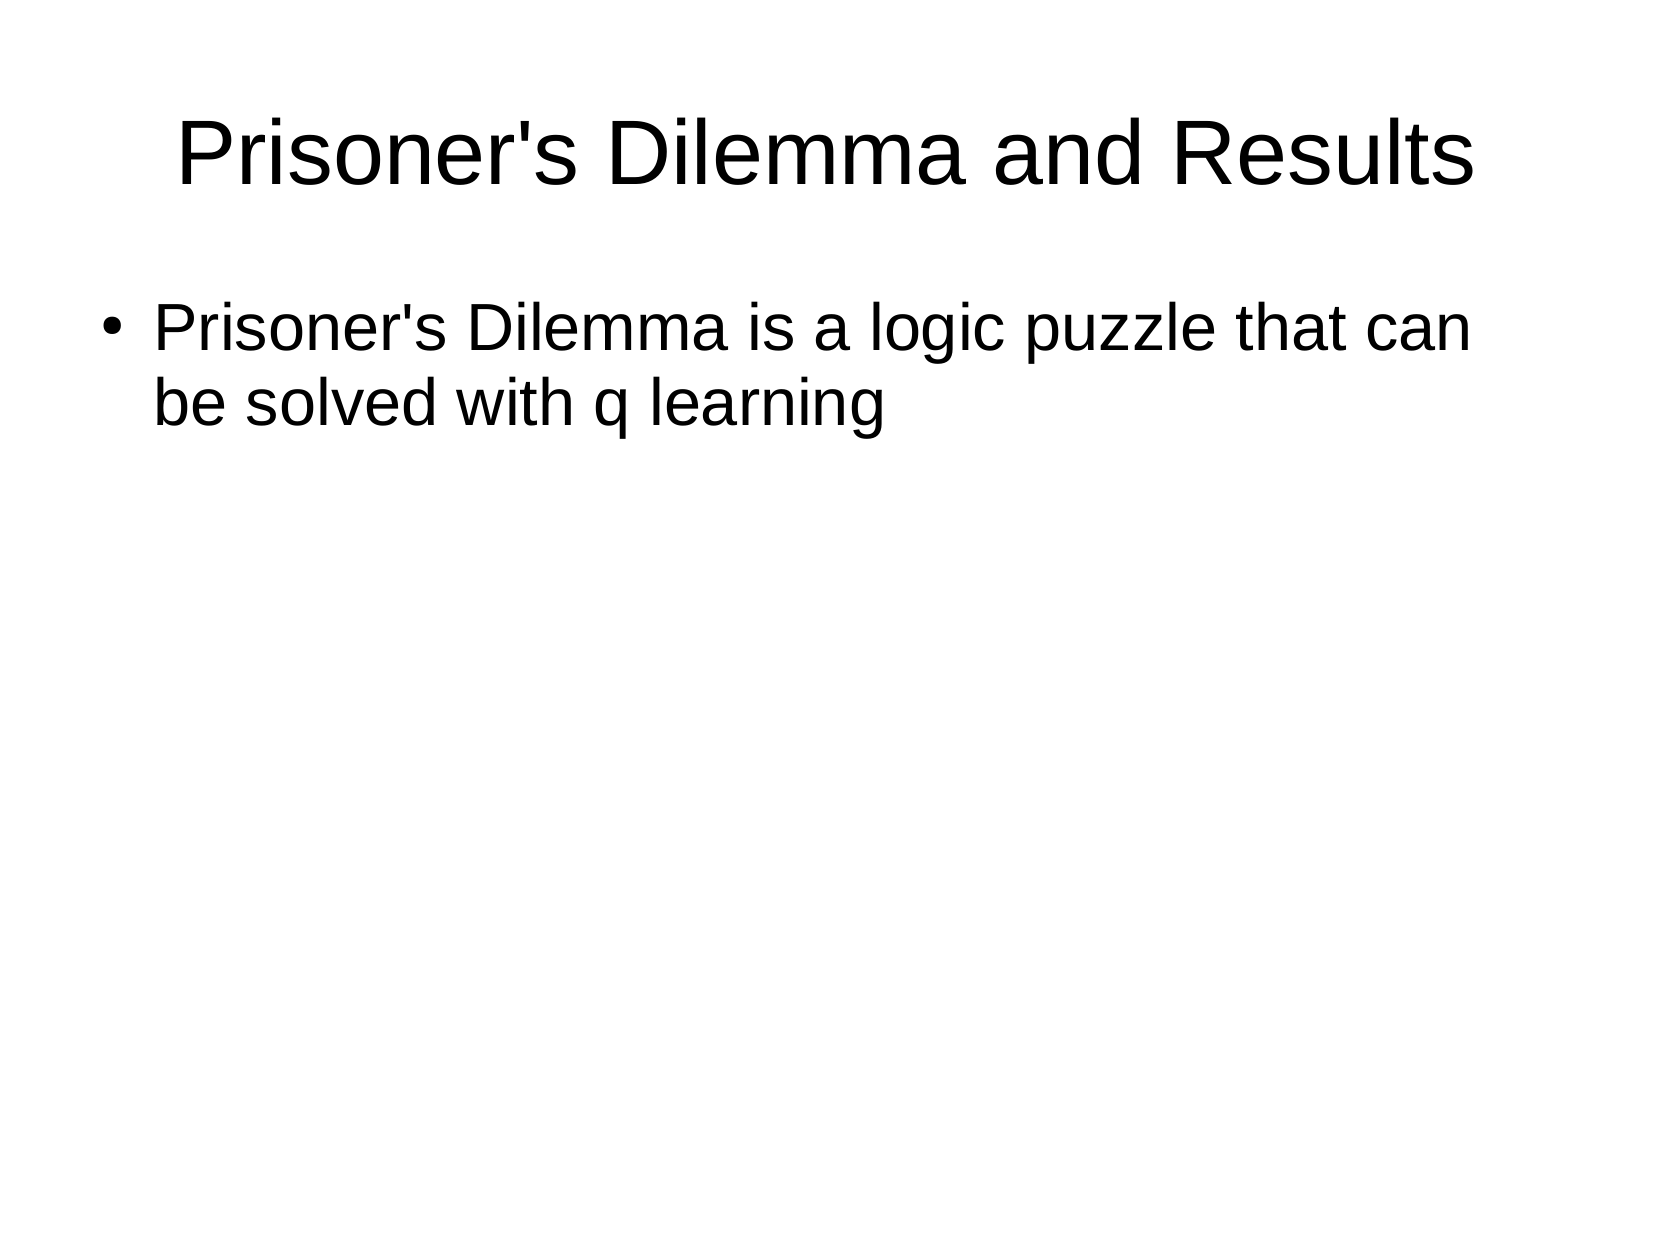

# Prisoner's Dilemma and Results
Prisoner's Dilemma is a logic puzzle that can be solved with q learning